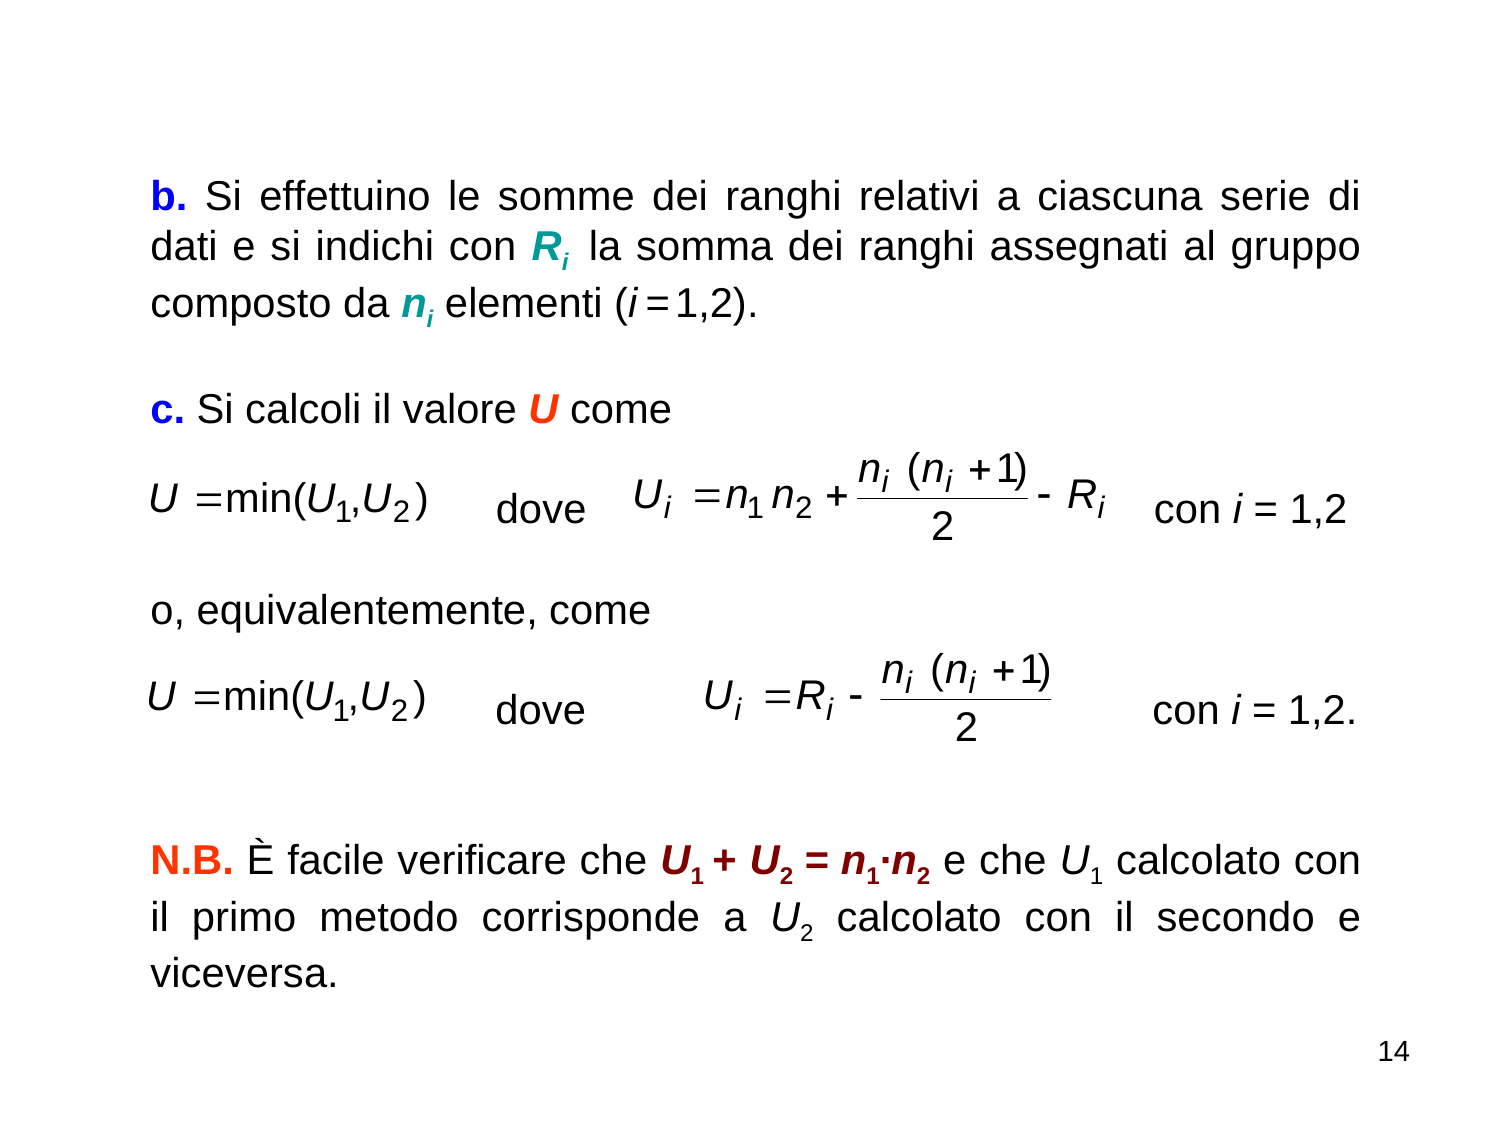

b. Si effettuino le somme dei ranghi relativi a ciascuna serie di dati e si indichi con Ri la somma dei ranghi assegnati al gruppo composto da ni elementi (i = 1,2).
c. Si calcoli il valore U come
	 dove				 con i = 1,2
o, equivalentemente, come
 dove	 con i = 1,2.
N.B. È facile verificare che U1 + U2 = n1∙n2 e che U1 calcolato con il primo metodo corrisponde a U2 calcolato con il secondo e viceversa.